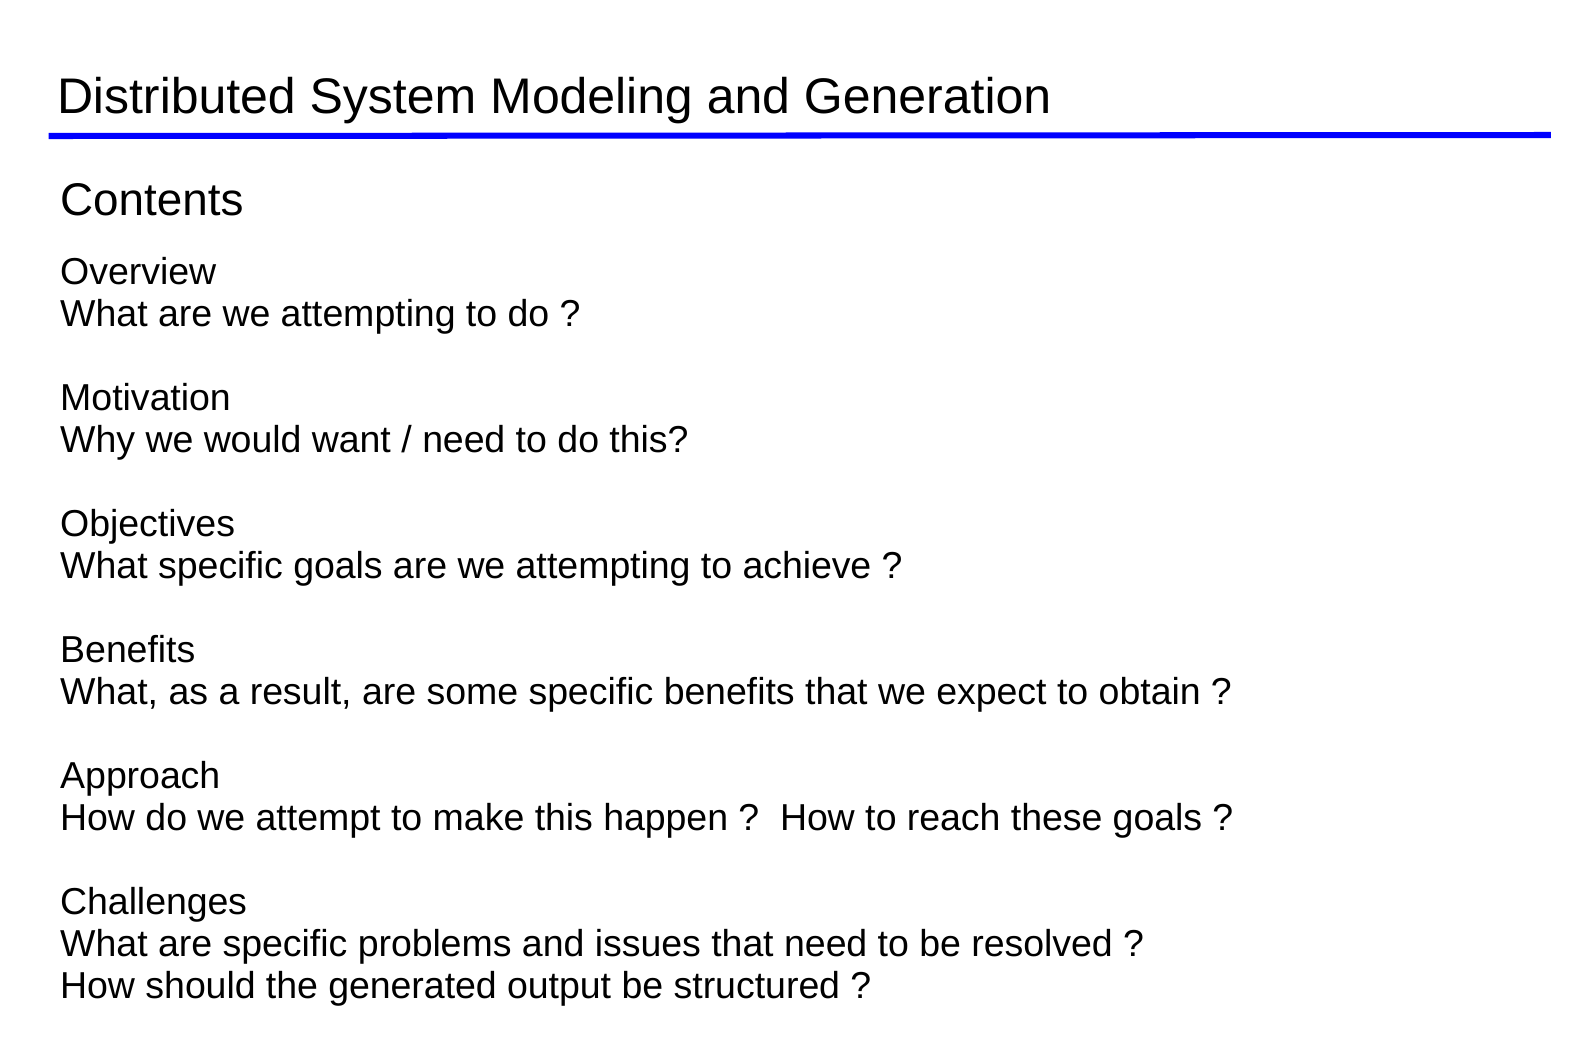

Distributed System Modeling and Generation
Contents
Overview
What are we attempting to do ?
Motivation
Why we would want / need to do this?
Objectives
What specific goals are we attempting to achieve ?
Benefits
What, as a result, are some specific benefits that we expect to obtain ?
Approach
How do we attempt to make this happen ? How to reach these goals ?
Challenges
What are specific problems and issues that need to be resolved ?
How should the generated output be structured ?